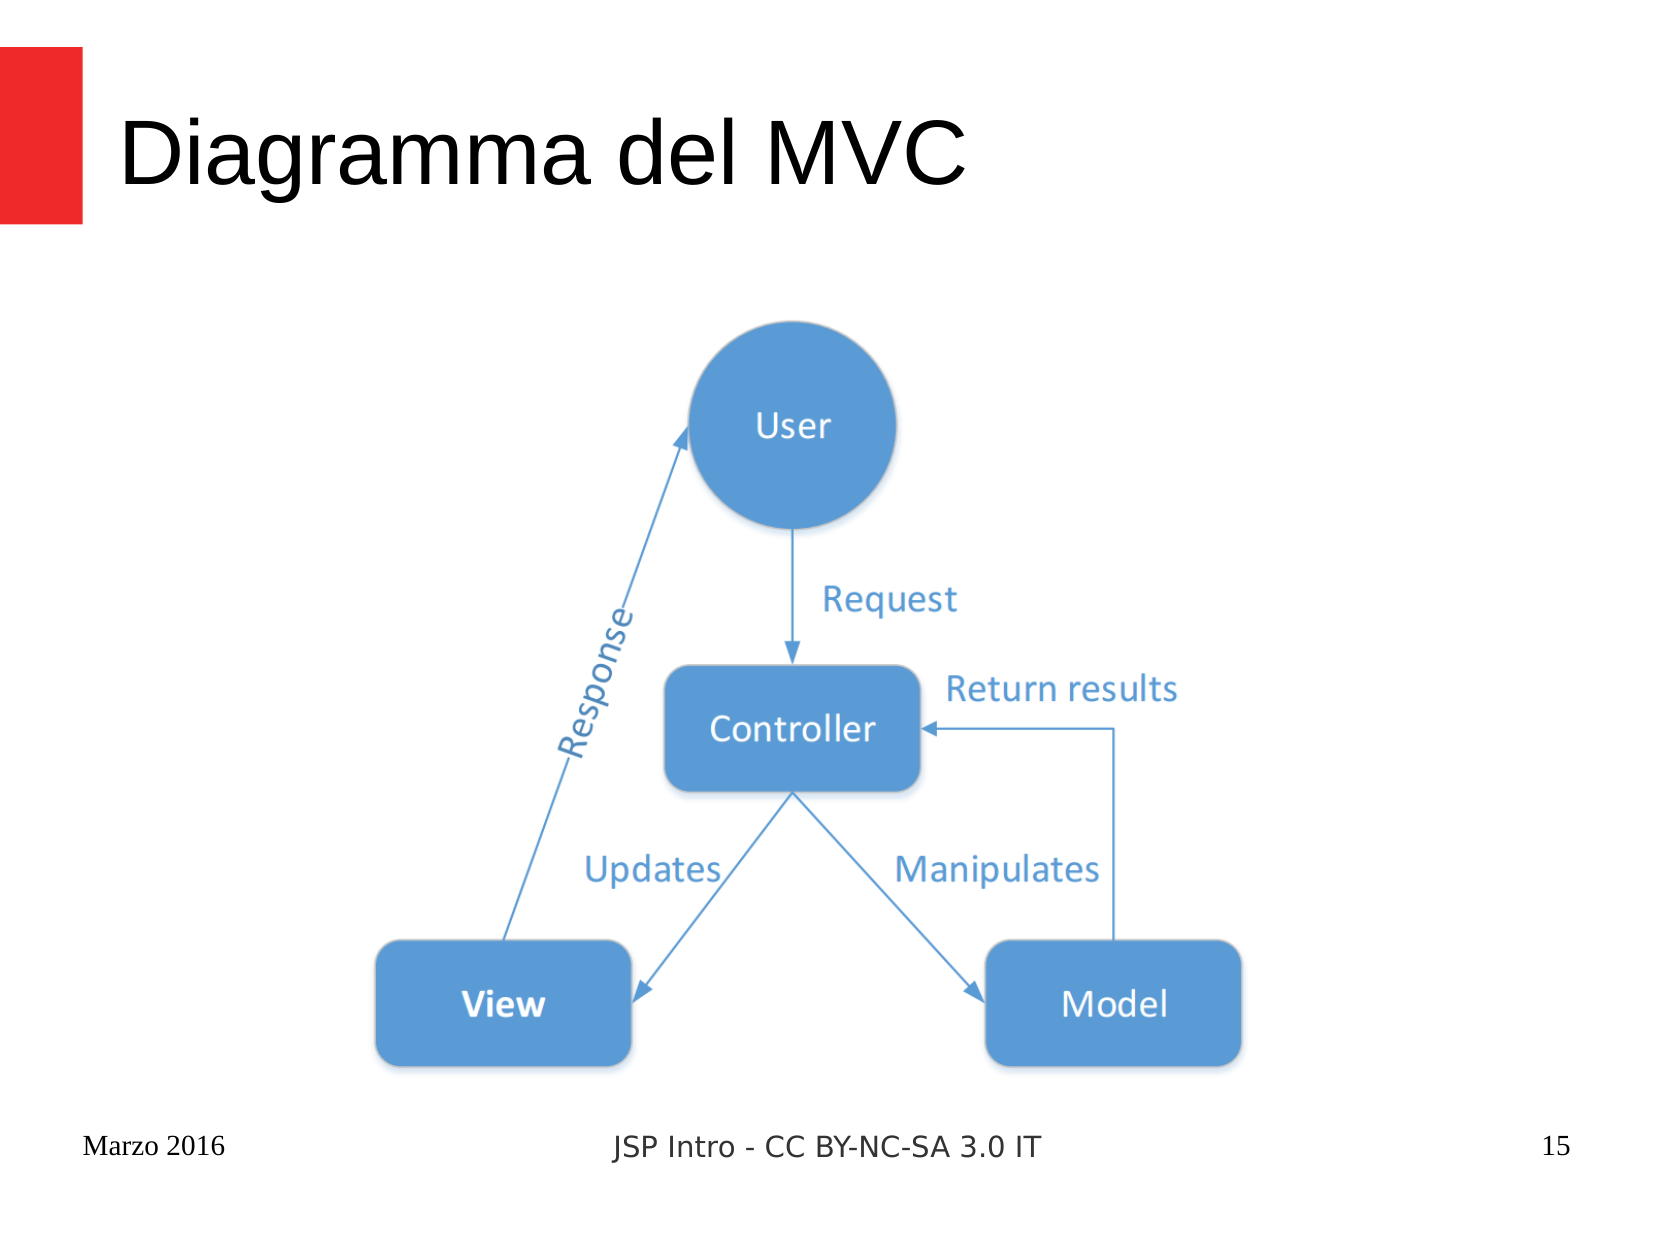

# Diagramma del MVC
Your Date Here
Your Footer Here
15